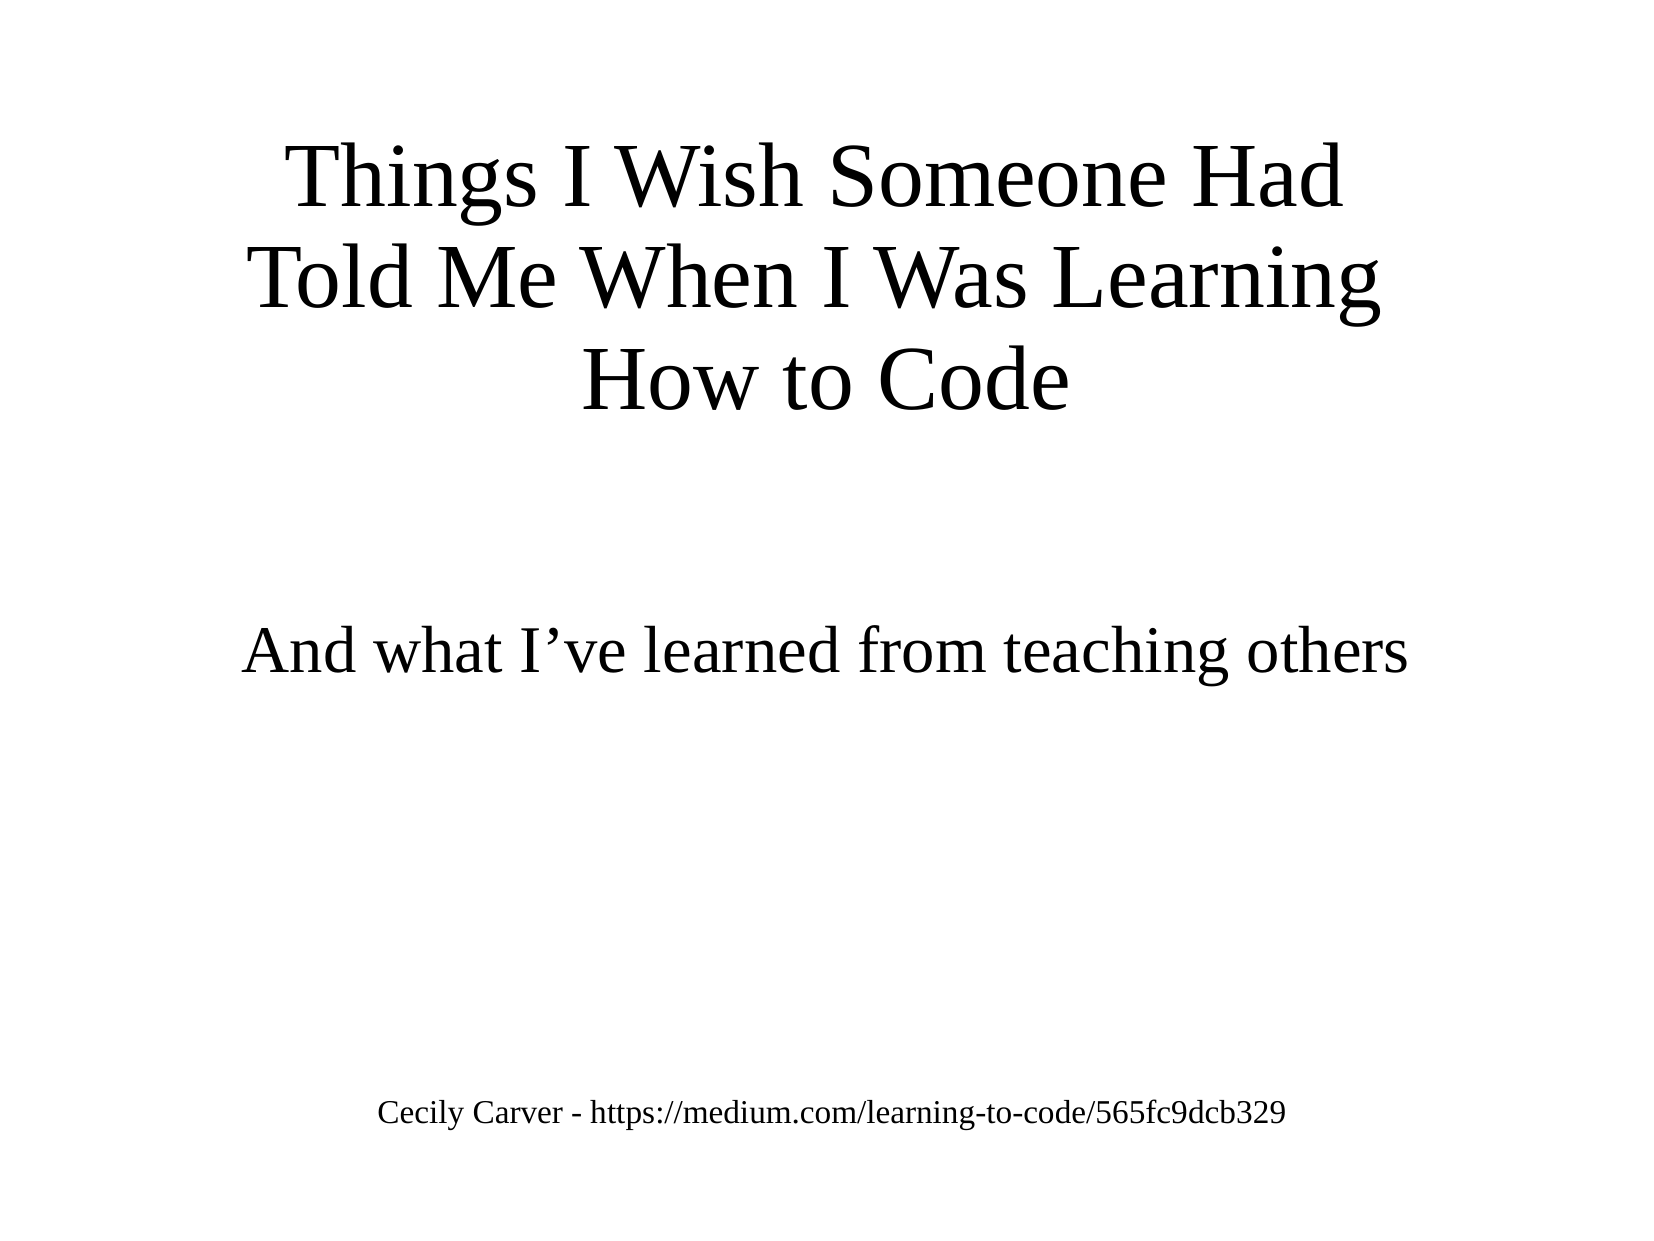

# Things I Wish Someone Had Told Me When I Was Learning How to Code
And what I’ve learned from teaching others
Cecily Carver - https://medium.com/learning-to-code/565fc9dcb329